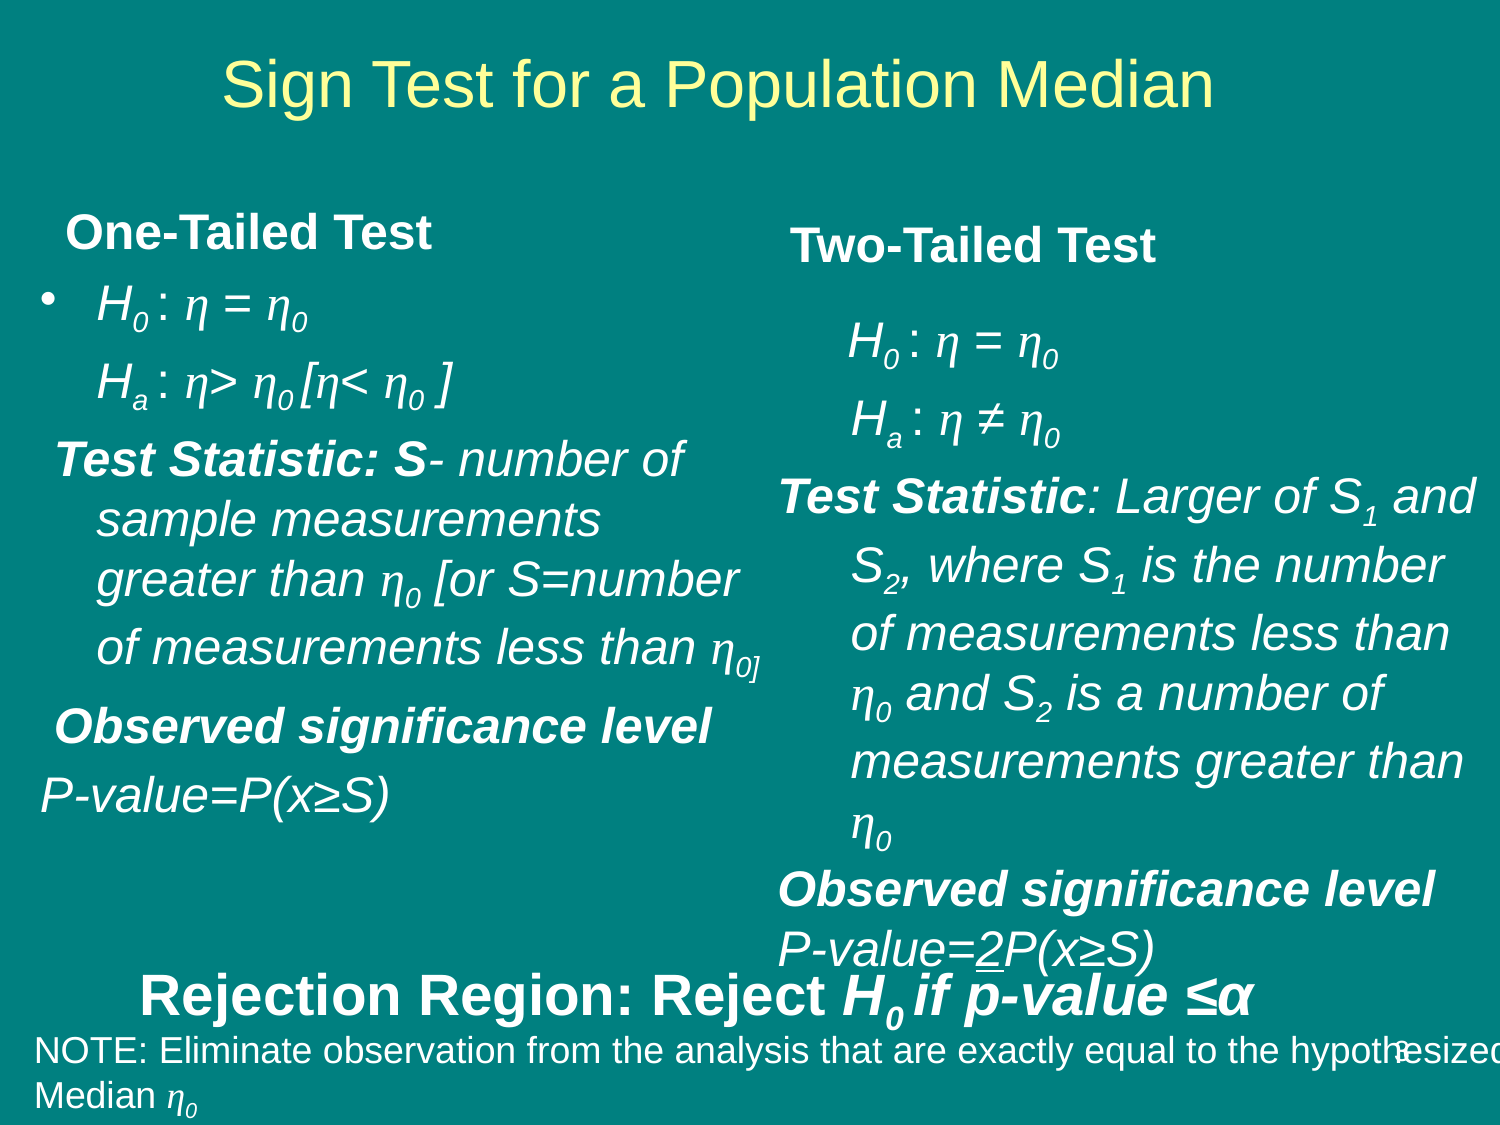

# Sign Test for a Population Median
One-Tailed Test
Two-Tailed Test
H0 : η = η0
	Ha : η> η0 [η< η0 ]
 Test Statistic: S- number of sample measurements greater than η0 [or S=number of measurements less than η0]
 Observed significance level
P-value=P(x≥S)
 H0 : η = η0
	Ha : η ≠ η0
Test Statistic: Larger of S1 and S2, where S1 is the number of measurements less than η0 and S2 is a number of measurements greater than η0
Observed significance level
P-value=2P(x≥S)
Rejection Region: Reject H0 if p-value ≤α
NOTE: Eliminate observation from the analysis that are exactly equal to the hypothesized
Median η0